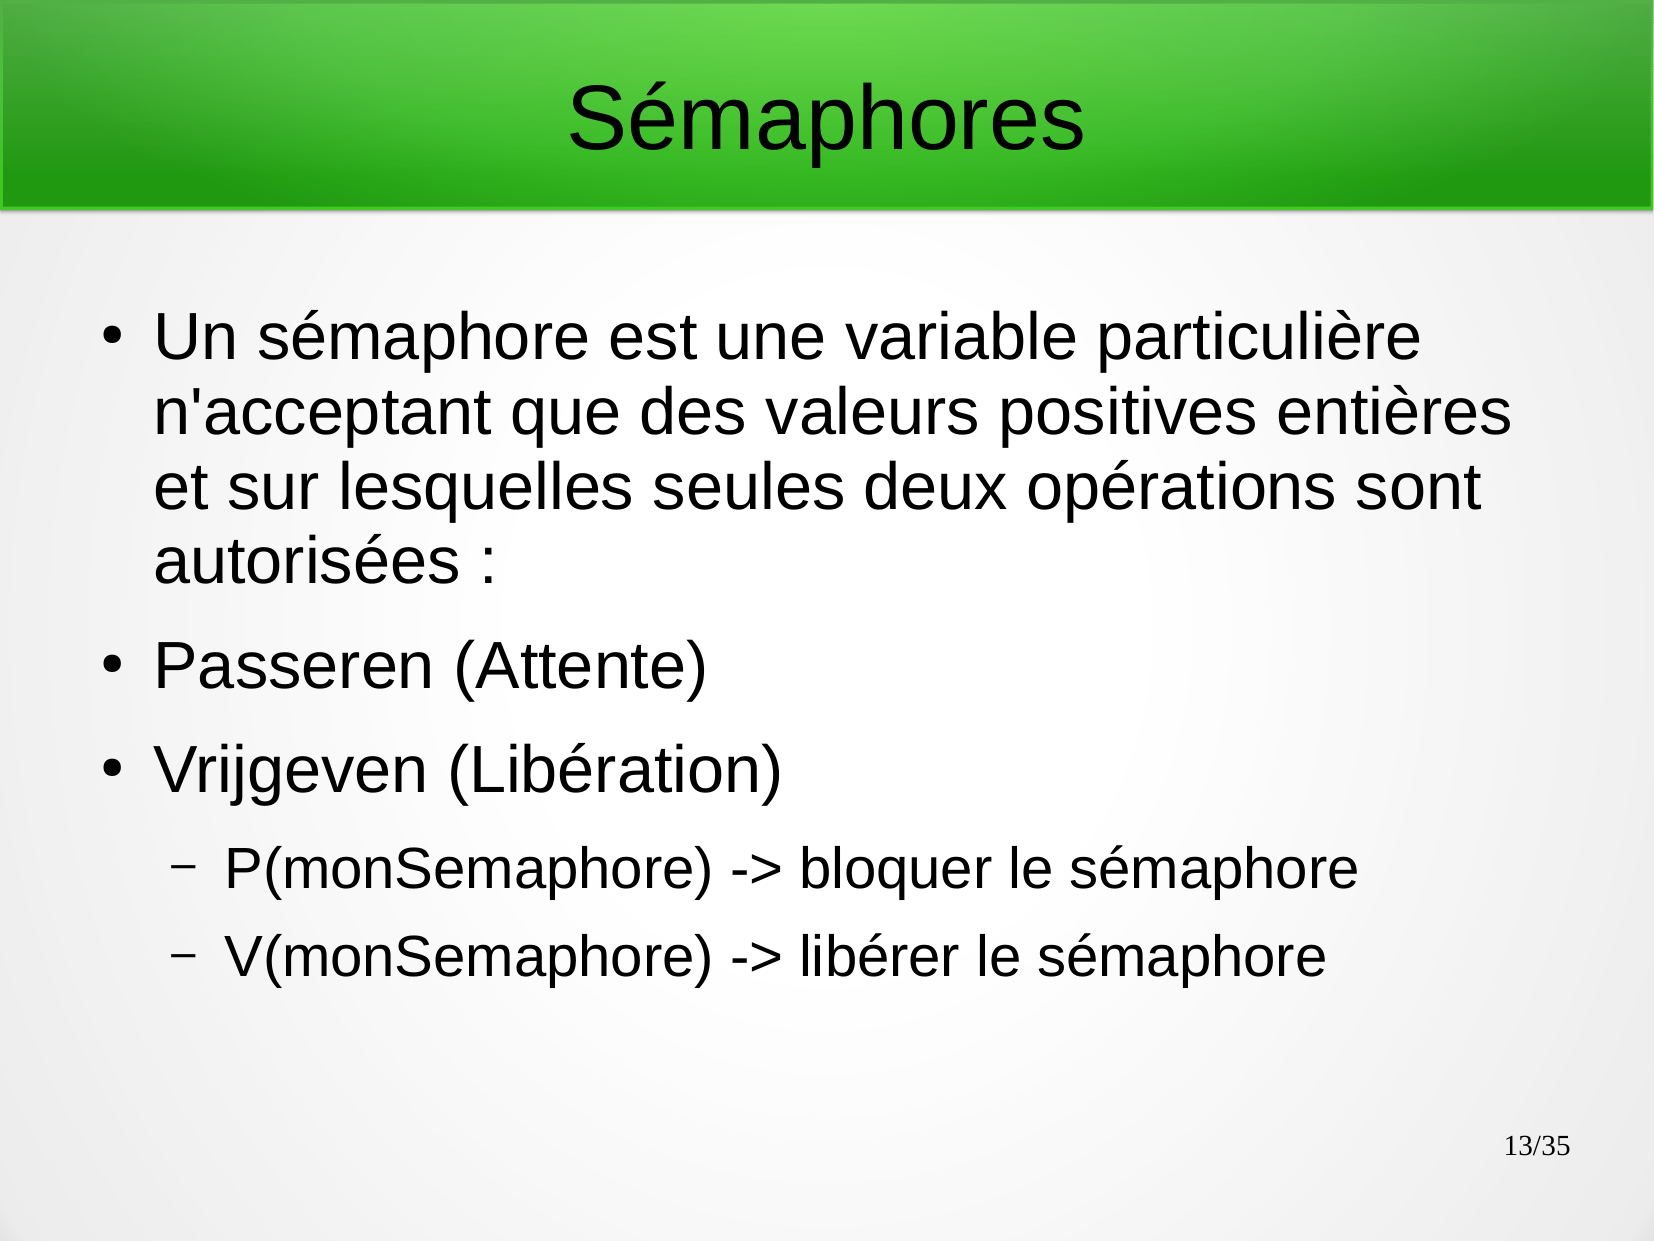

# Sémaphores
Un sémaphore est une variable particulière n'acceptant que des valeurs positives entières et sur lesquelles seules deux opérations sont autorisées :
Passeren (Attente)
Vrijgeven (Libération)
P(monSemaphore) -> bloquer le sémaphore
V(monSemaphore) -> libérer le sémaphore
13